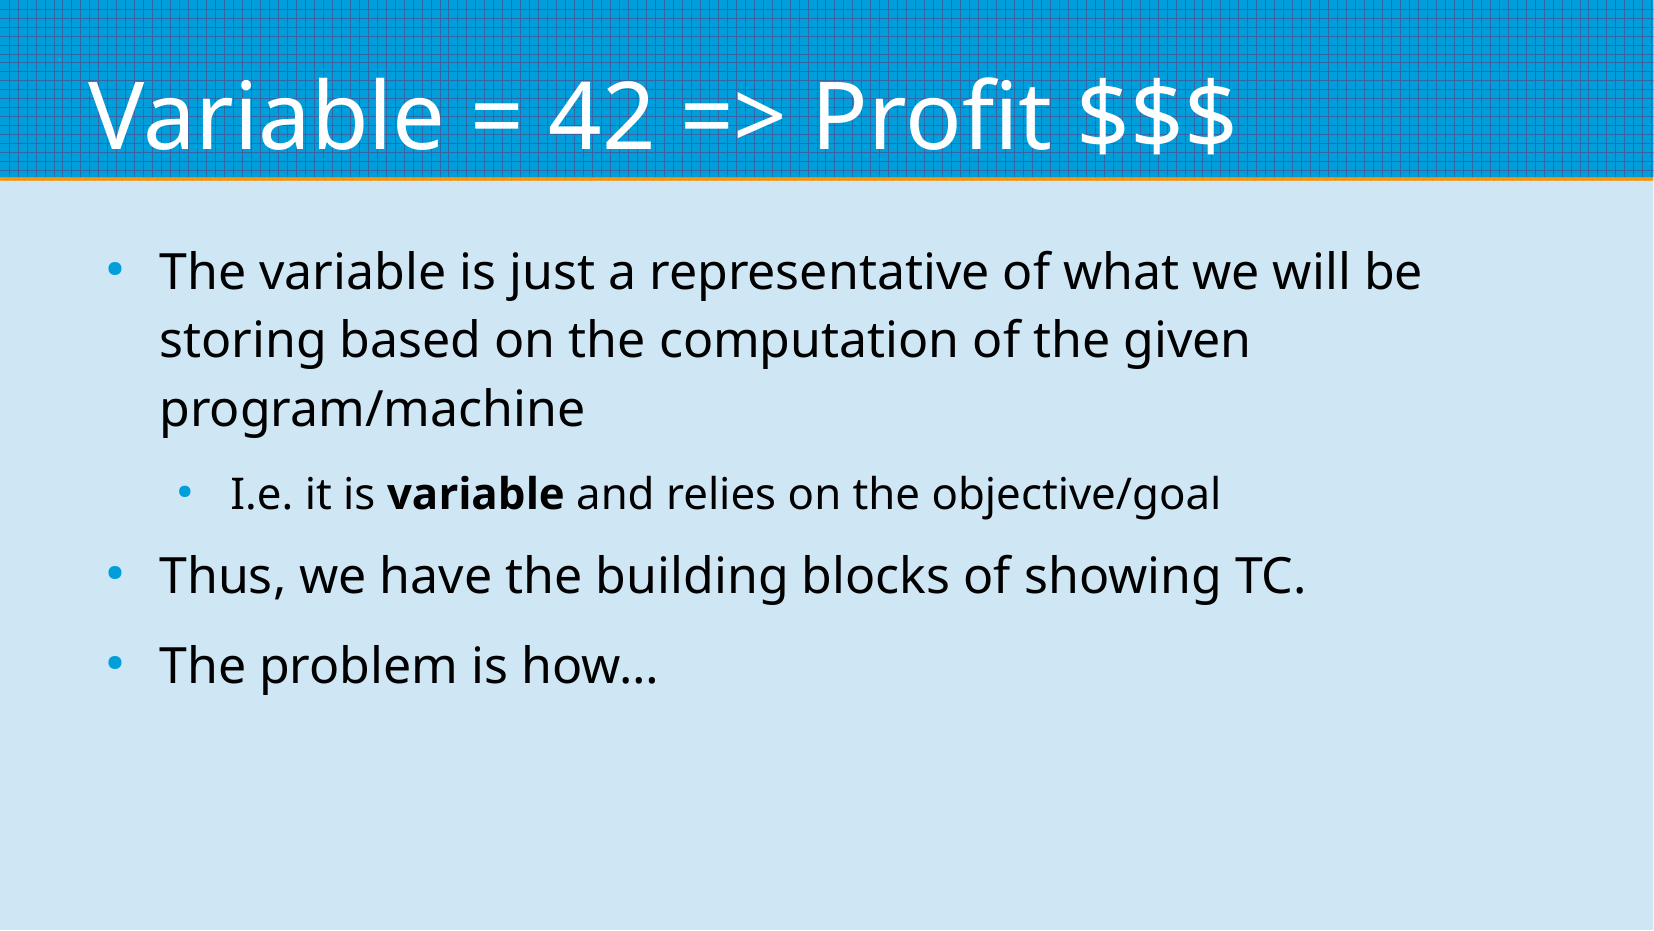

# Variable = 42 => Profit $$$
The variable is just a representative of what we will be storing based on the computation of the given program/machine
I.e. it is variable and relies on the objective/goal
Thus, we have the building blocks of showing TC.
The problem is how…